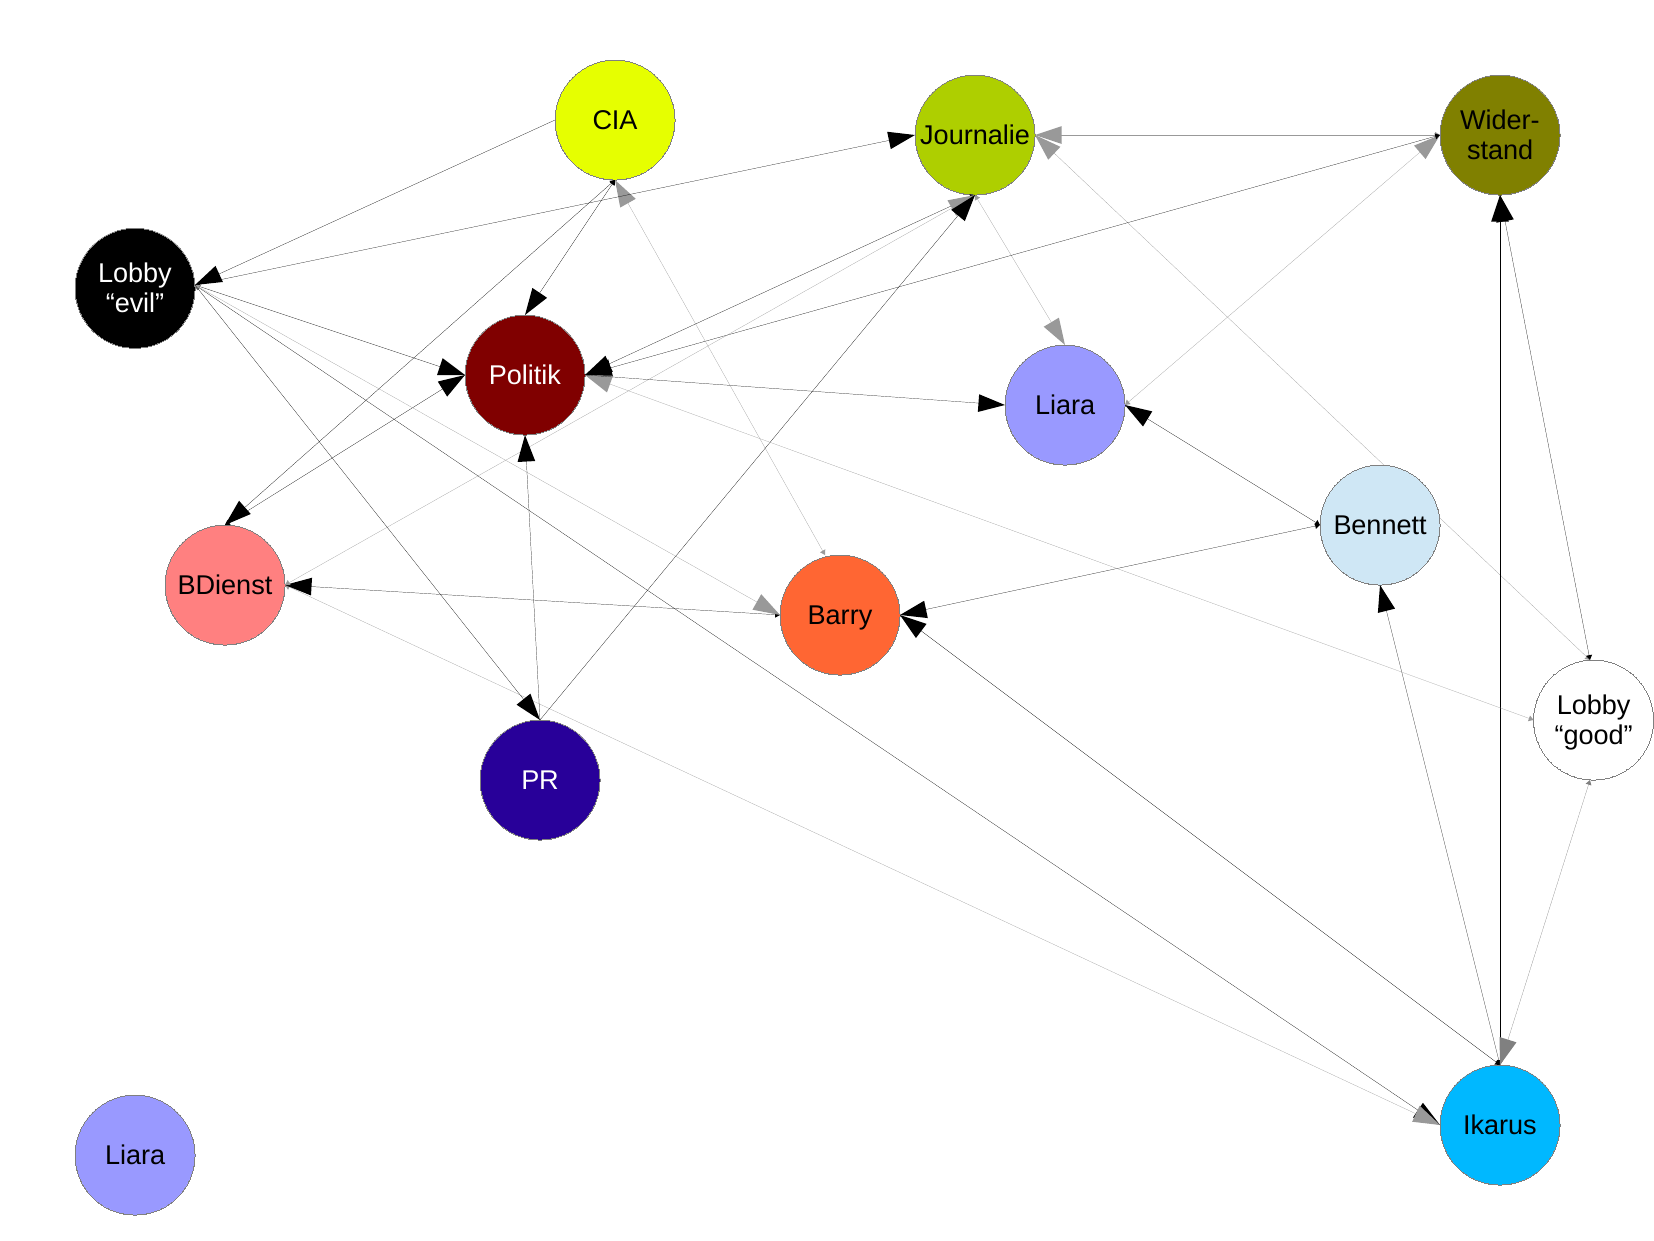

CIA
Journalie
Wider-
stand
Lobby
“evil”
Politik
Liara
Bennett
BDienst
Barry
Lobby
“good”
PR
Ikarus
Liara